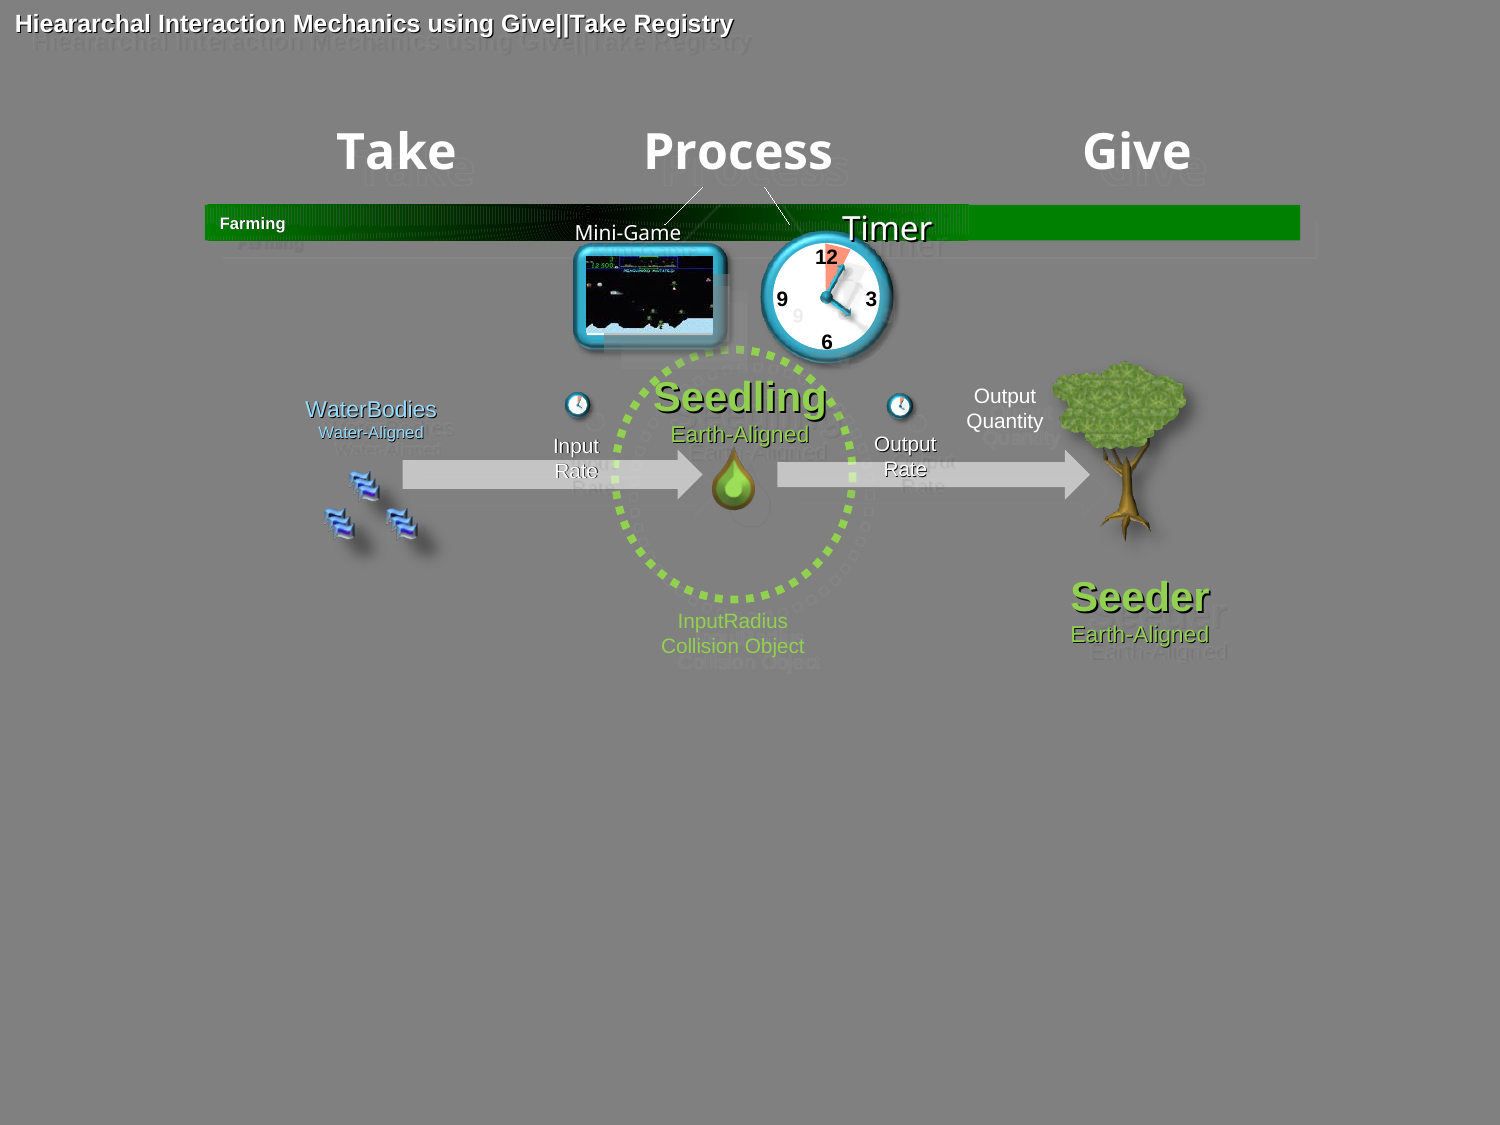

Hieararchal Interaction Mechanics using Give||Take Registry
Take
Process
Give
Timer
Farming
Mini-Game
12
9
3
6
Seedling
Earth-Aligned
Output
Quantity
WaterBodies
Water-Aligned
Output
Rate
Input
Rate
Seeder
Earth-Aligned
InputRadius
Collision Object